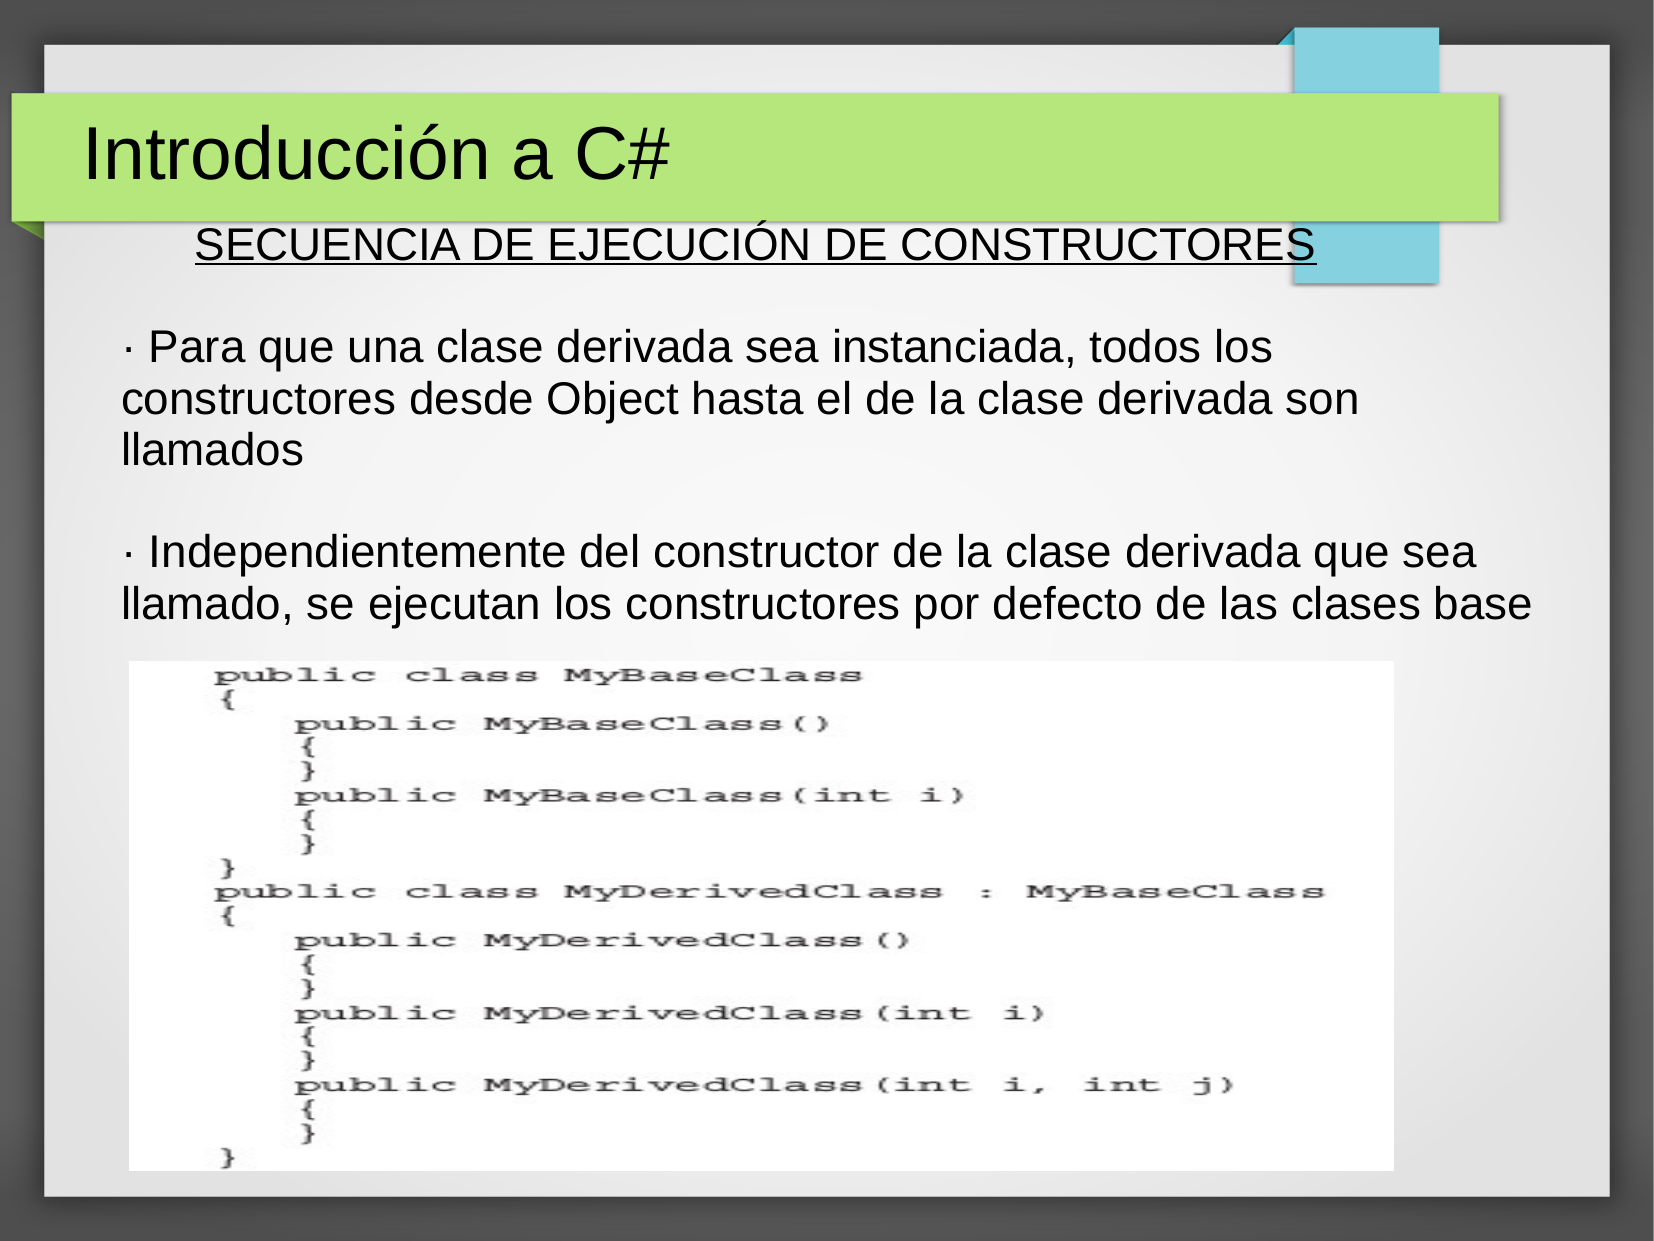

# Introducción a C#
		SECUENCIA DE EJECUCIÓN DE CONSTRUCTORES
	· Para que una clase derivada sea instanciada, todos los 					constructores desde Object hasta el de la clase derivada son 				llamados
	· Independientemente del constructor de la clase derivada que sea 		llamado, se ejecutan los constructores por defecto de las clases base